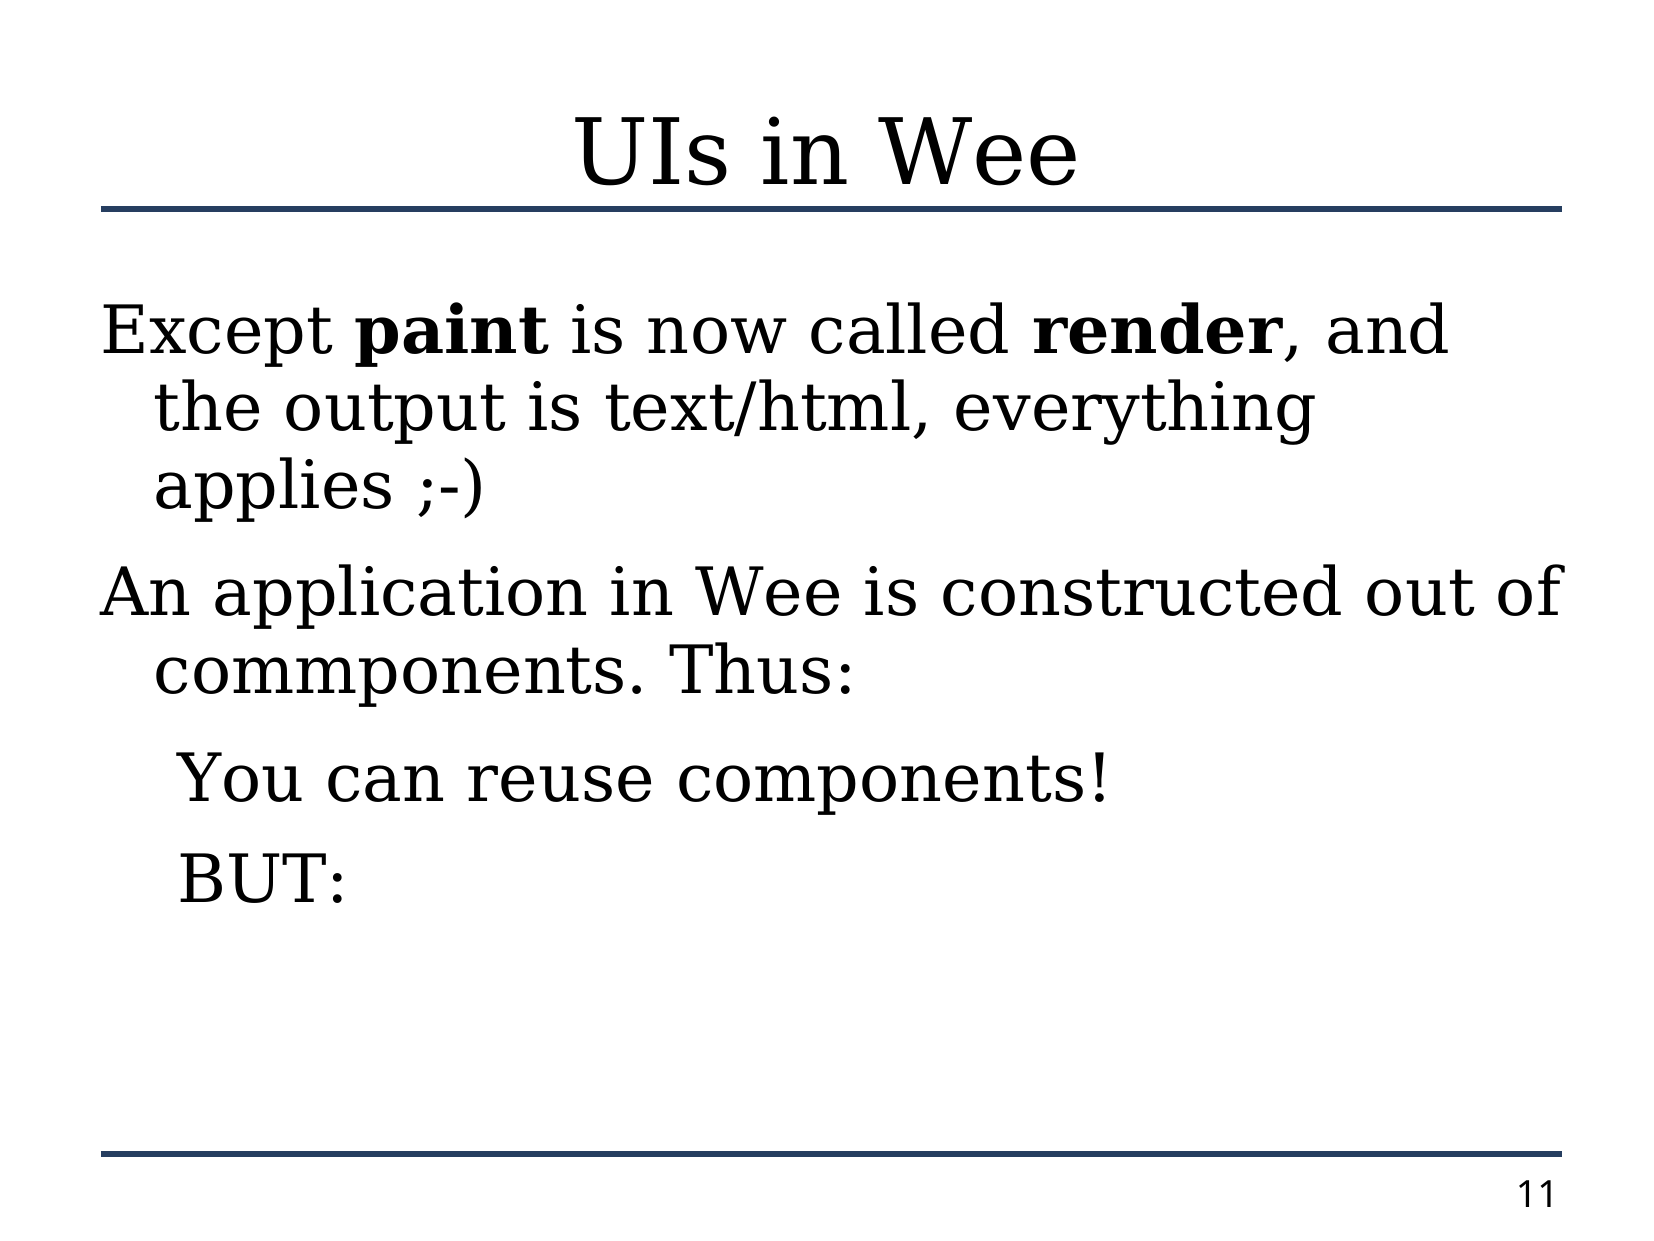

# UIs in Wee
Except paint is now called render, and the output is text/html, everything applies ;-)
An application in Wee is constructed out of commponents. Thus:
You can reuse components!
BUT: